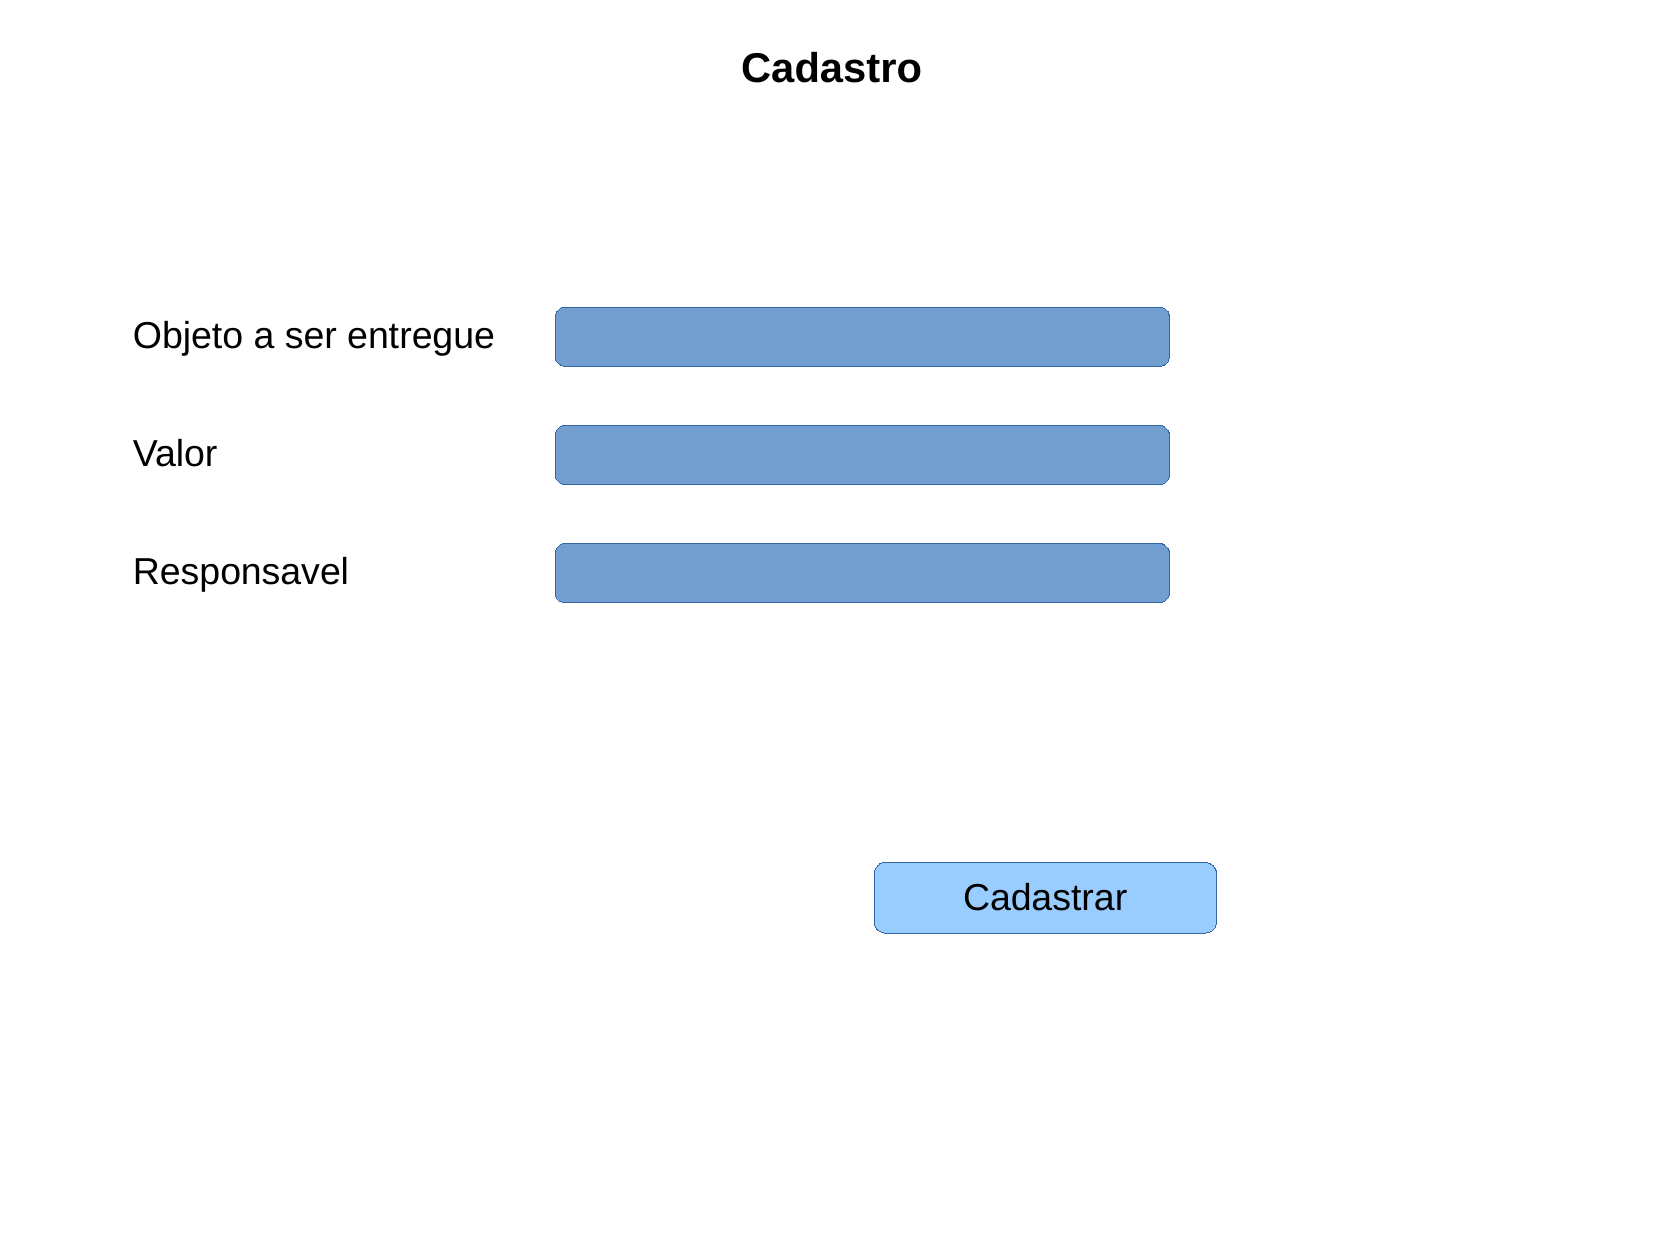

Cadastro
Objeto a ser entregue
Valor
Responsavel
Cadastrar